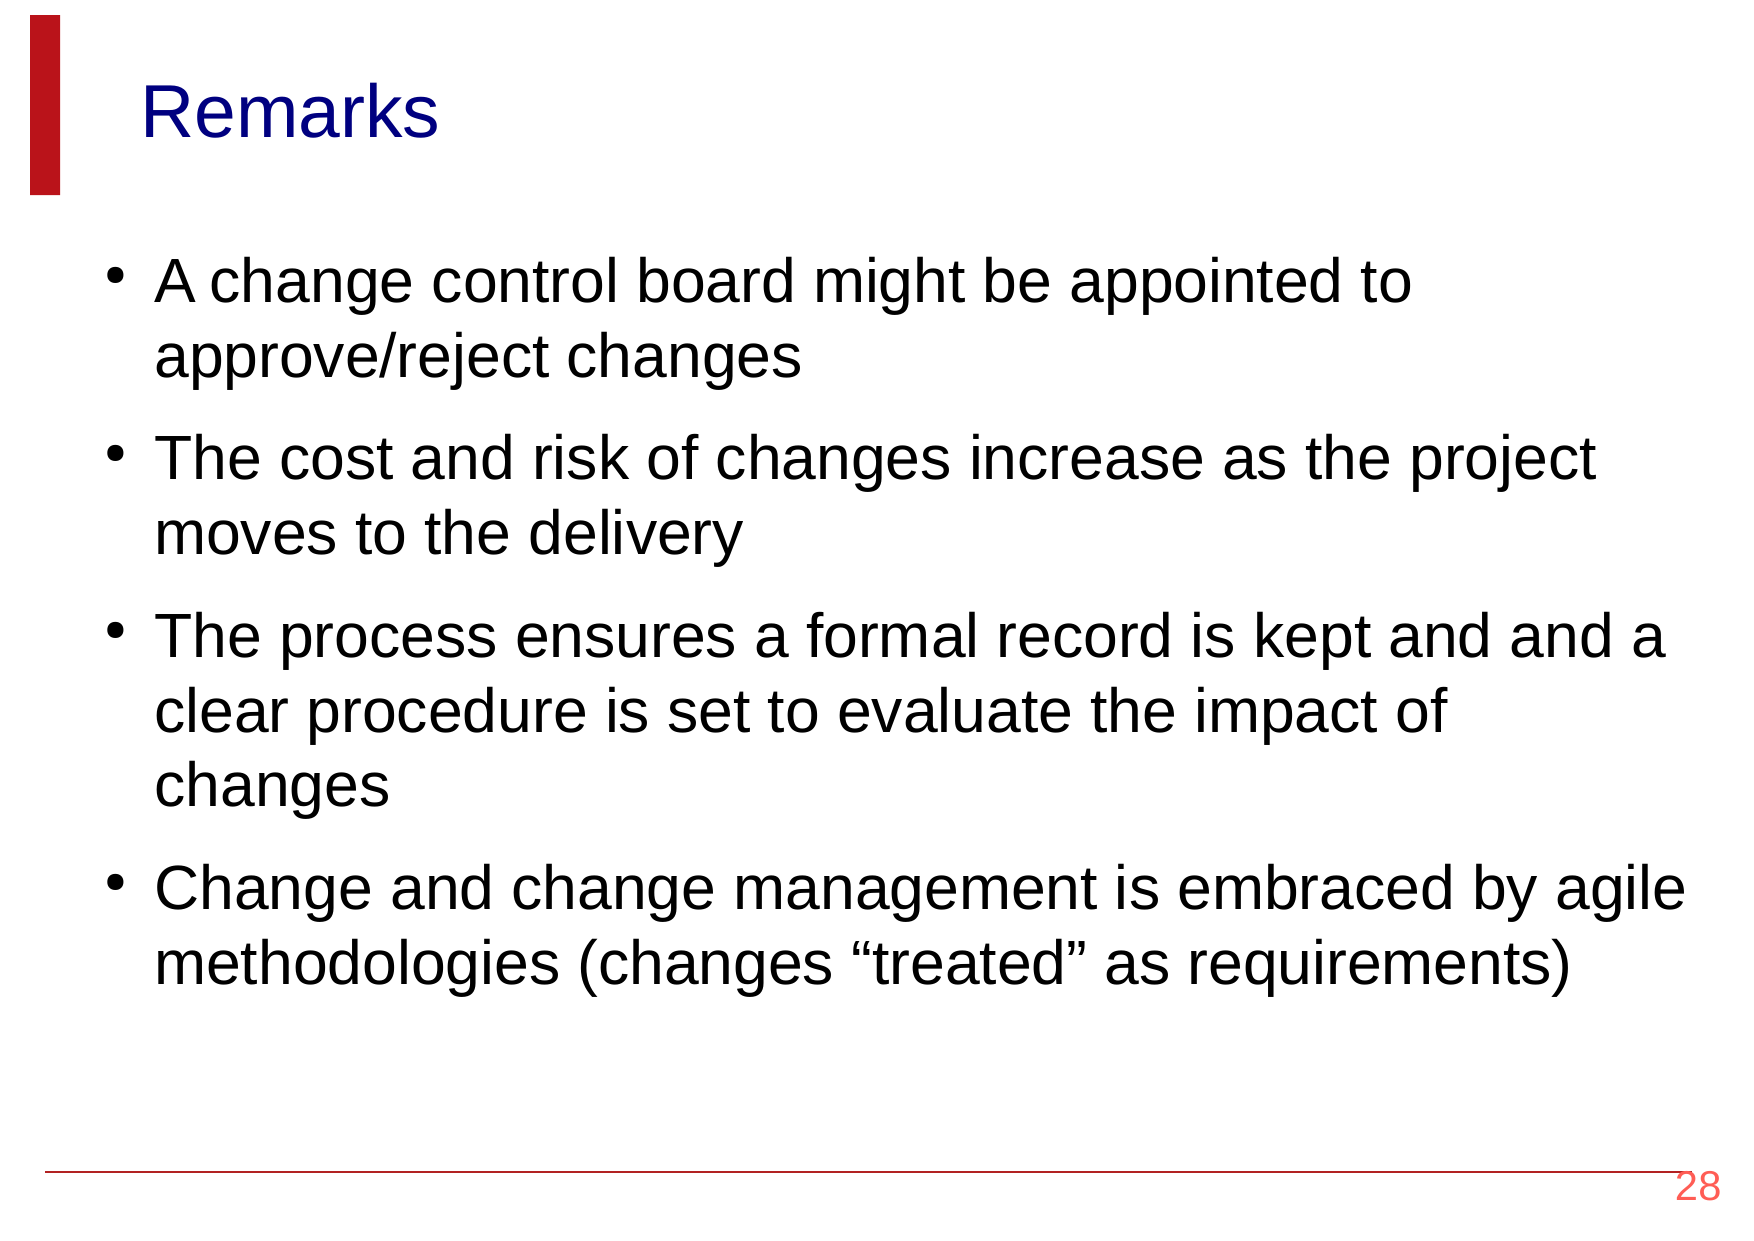

# Remarks
A change control board might be appointed to approve/reject changes
The cost and risk of changes increase as the project moves to the delivery
The process ensures a formal record is kept and and a clear procedure is set to evaluate the impact of changes
Change and change management is embraced by agile methodologies (changes “treated” as requirements)